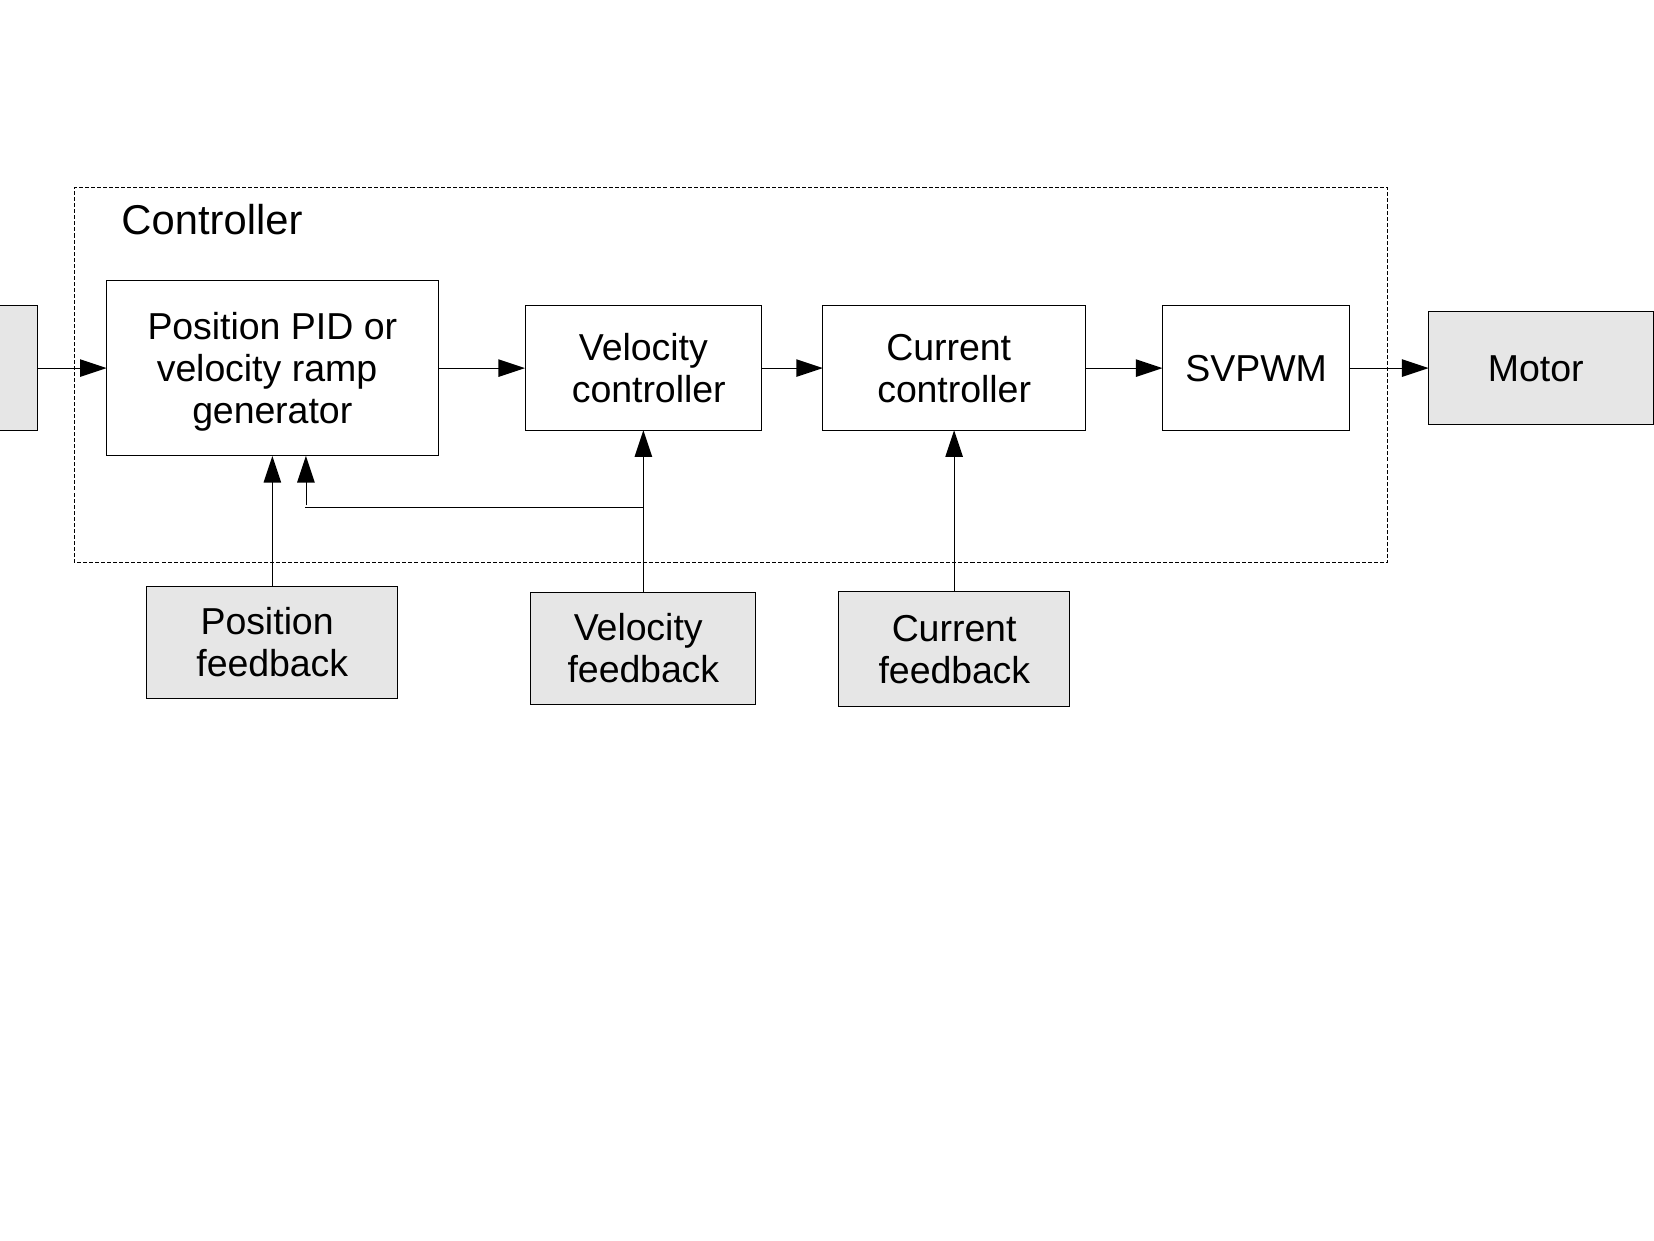

Controller
Position PID or
velocity ramp
generator
Set
position
Velocity
 controller
Current
controller
SVPWM
Motor
Position
feedback
Current
feedback
Velocity
feedback